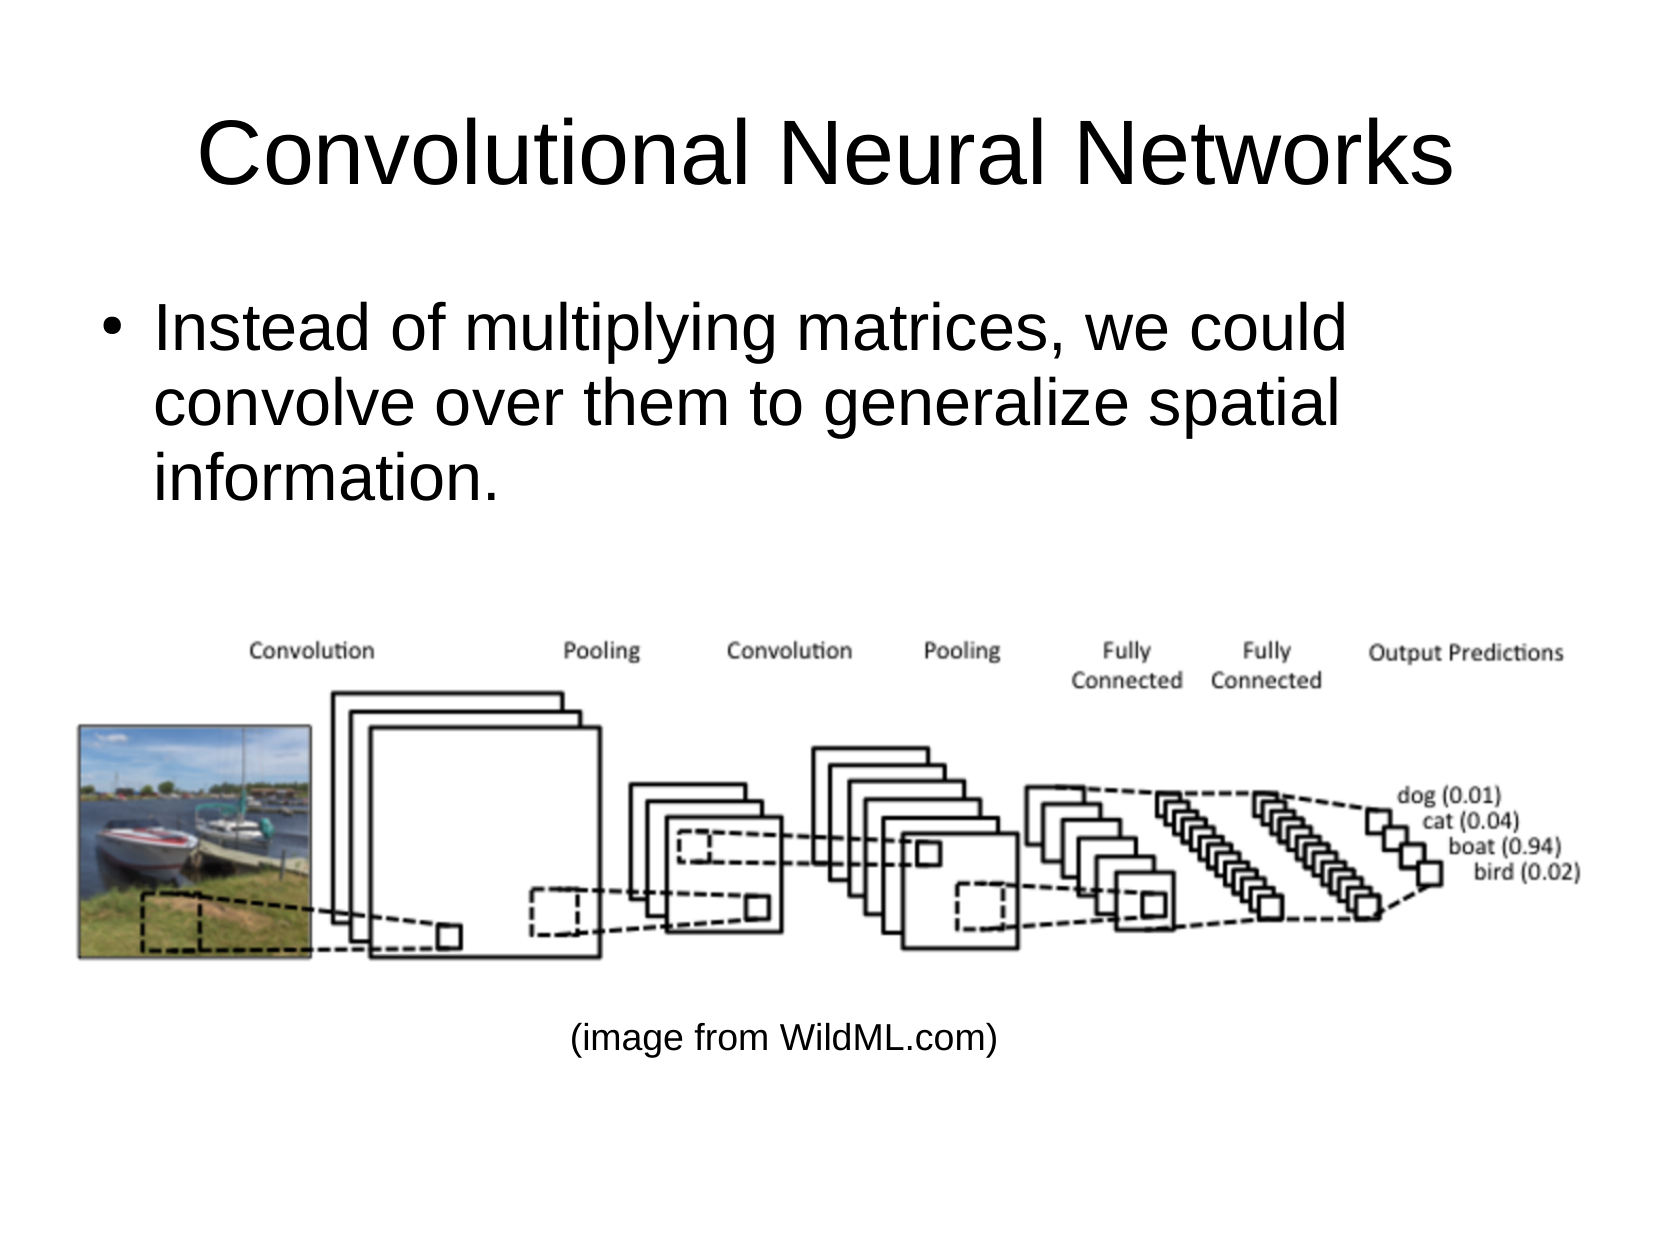

# Convolutional Neural Networks
Instead of multiplying matrices, we could convolve over them to generalize spatial information.
(image from WildML.com)